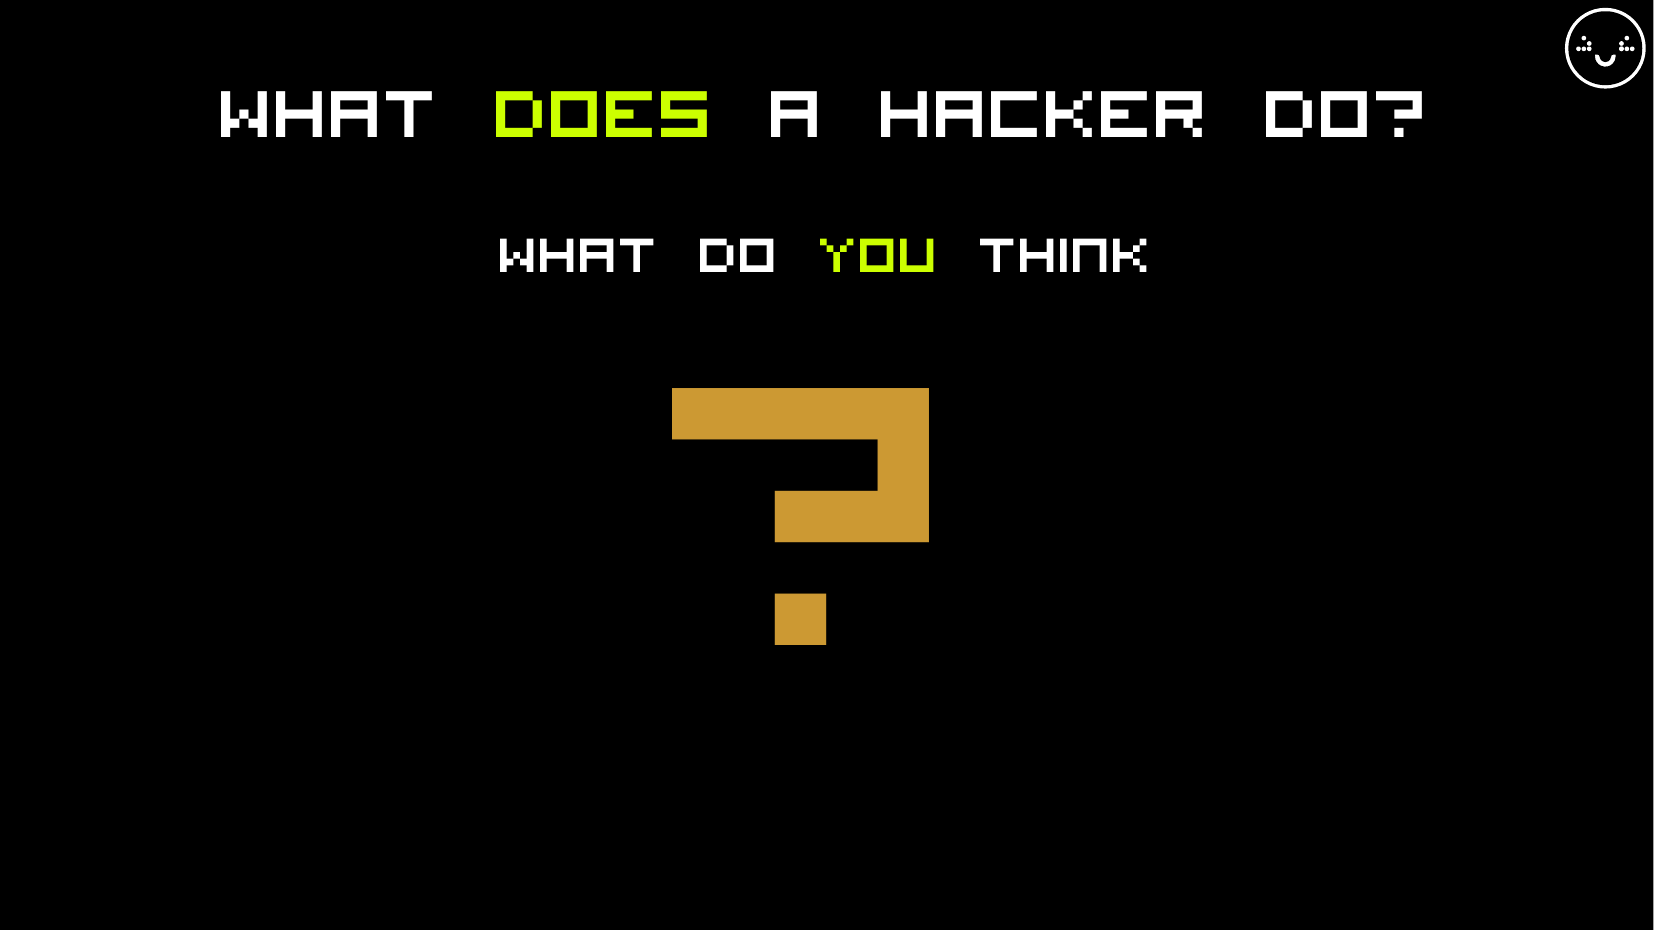

# What Does a hacker do?
What do you think
?